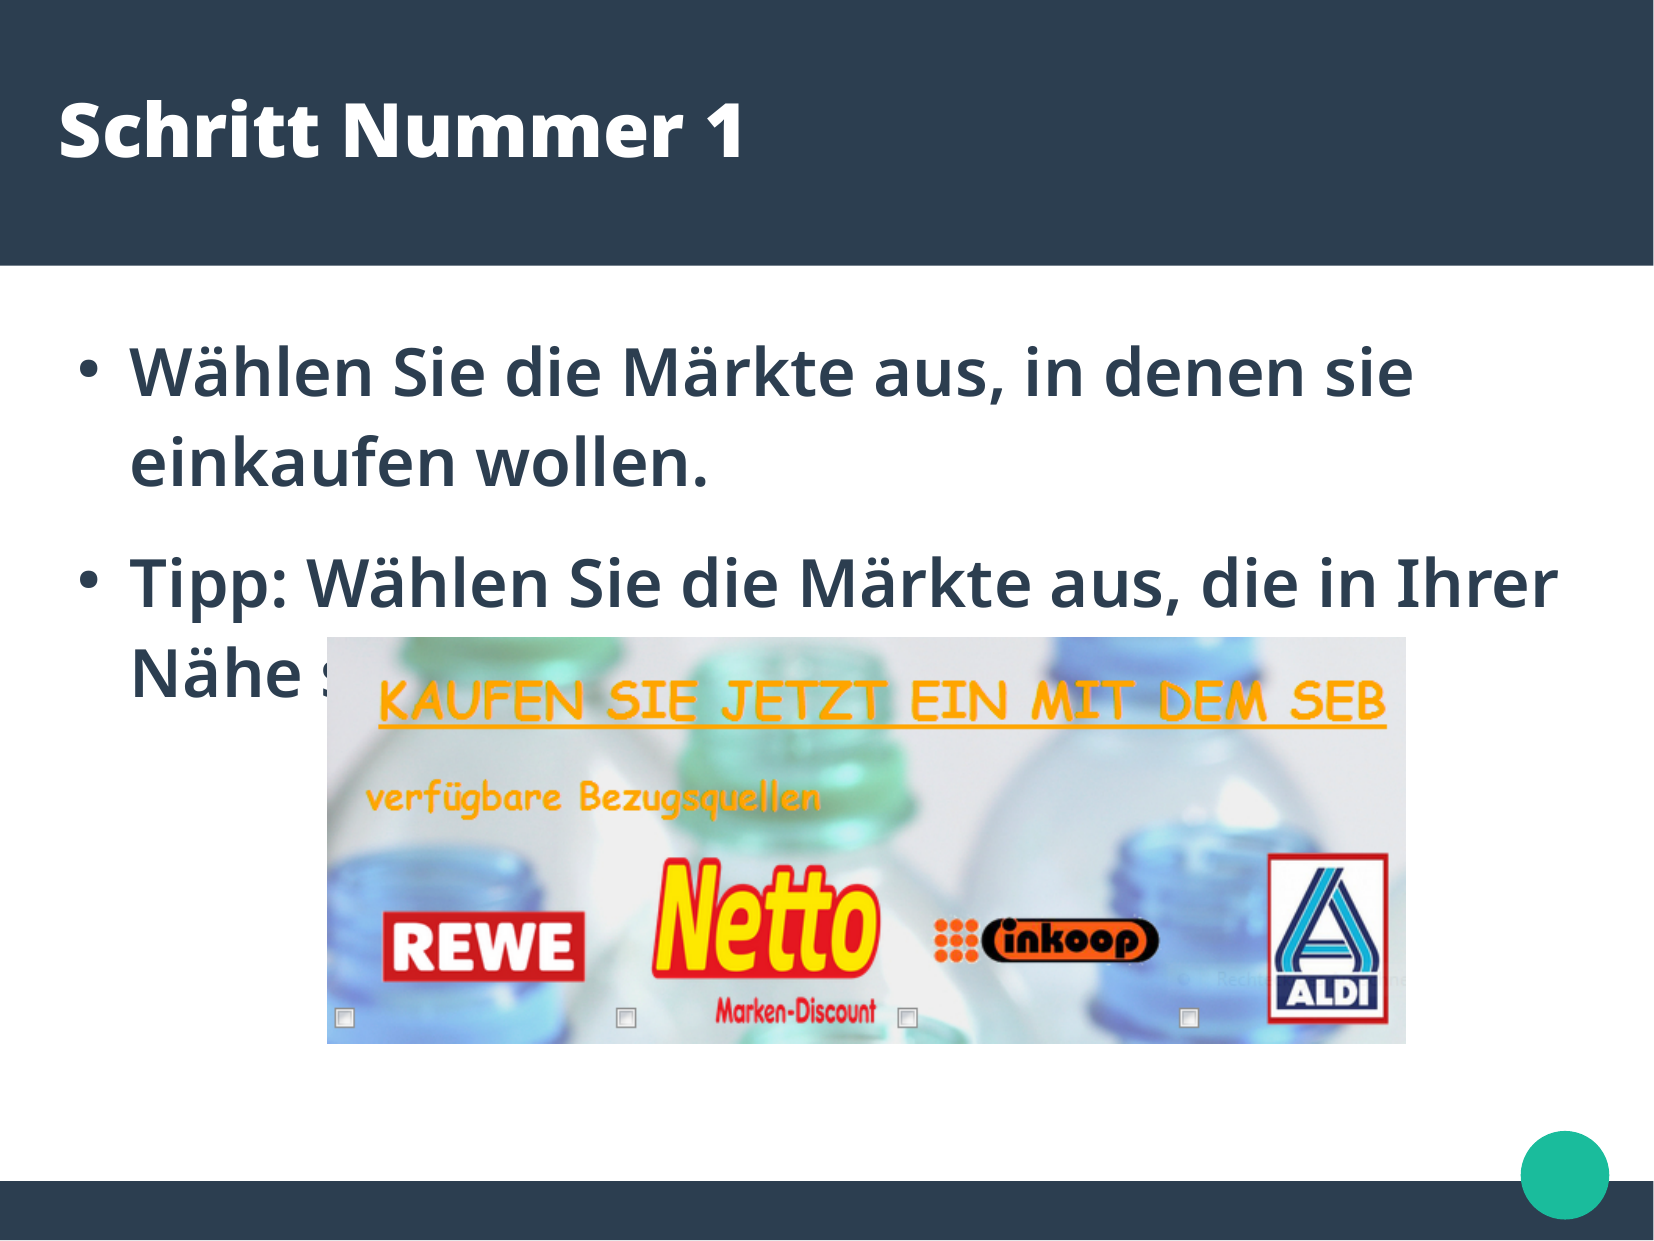

# Schritt Nummer 1
Wählen Sie die Märkte aus, in denen sie einkaufen wollen.
Tipp: Wählen Sie die Märkte aus, die in Ihrer Nähe sind.